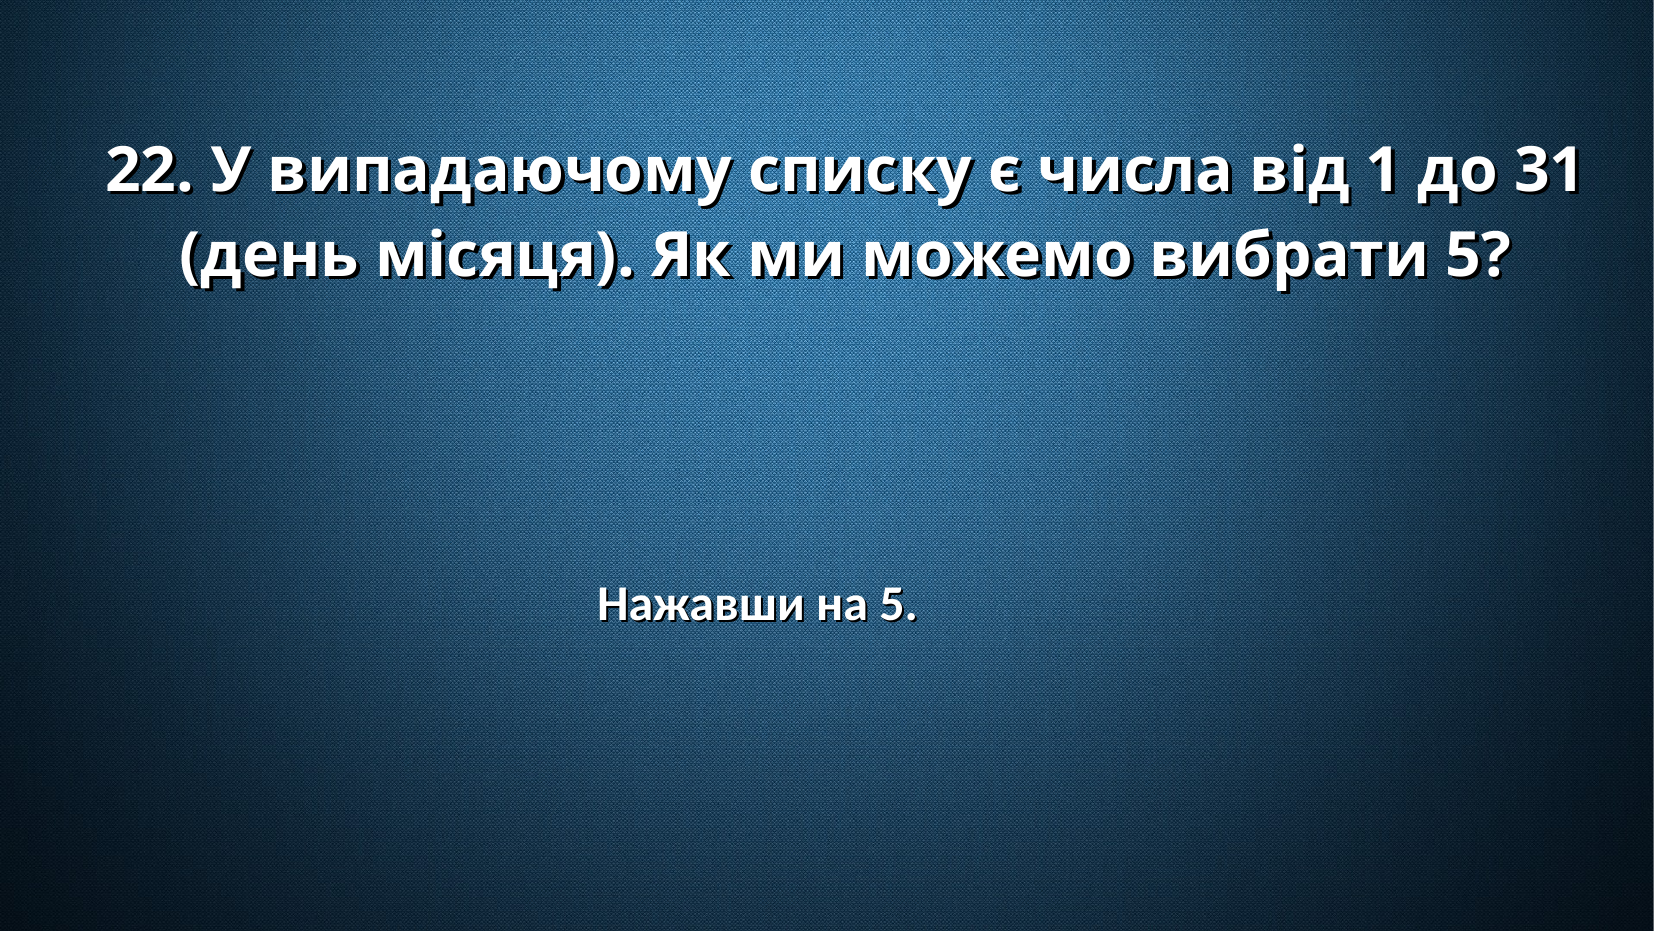

# 22. У випадаючому списку є числа від 1 до 31 (день місяця). Як ми можемо вибрати 5?
Нажавши на 5.